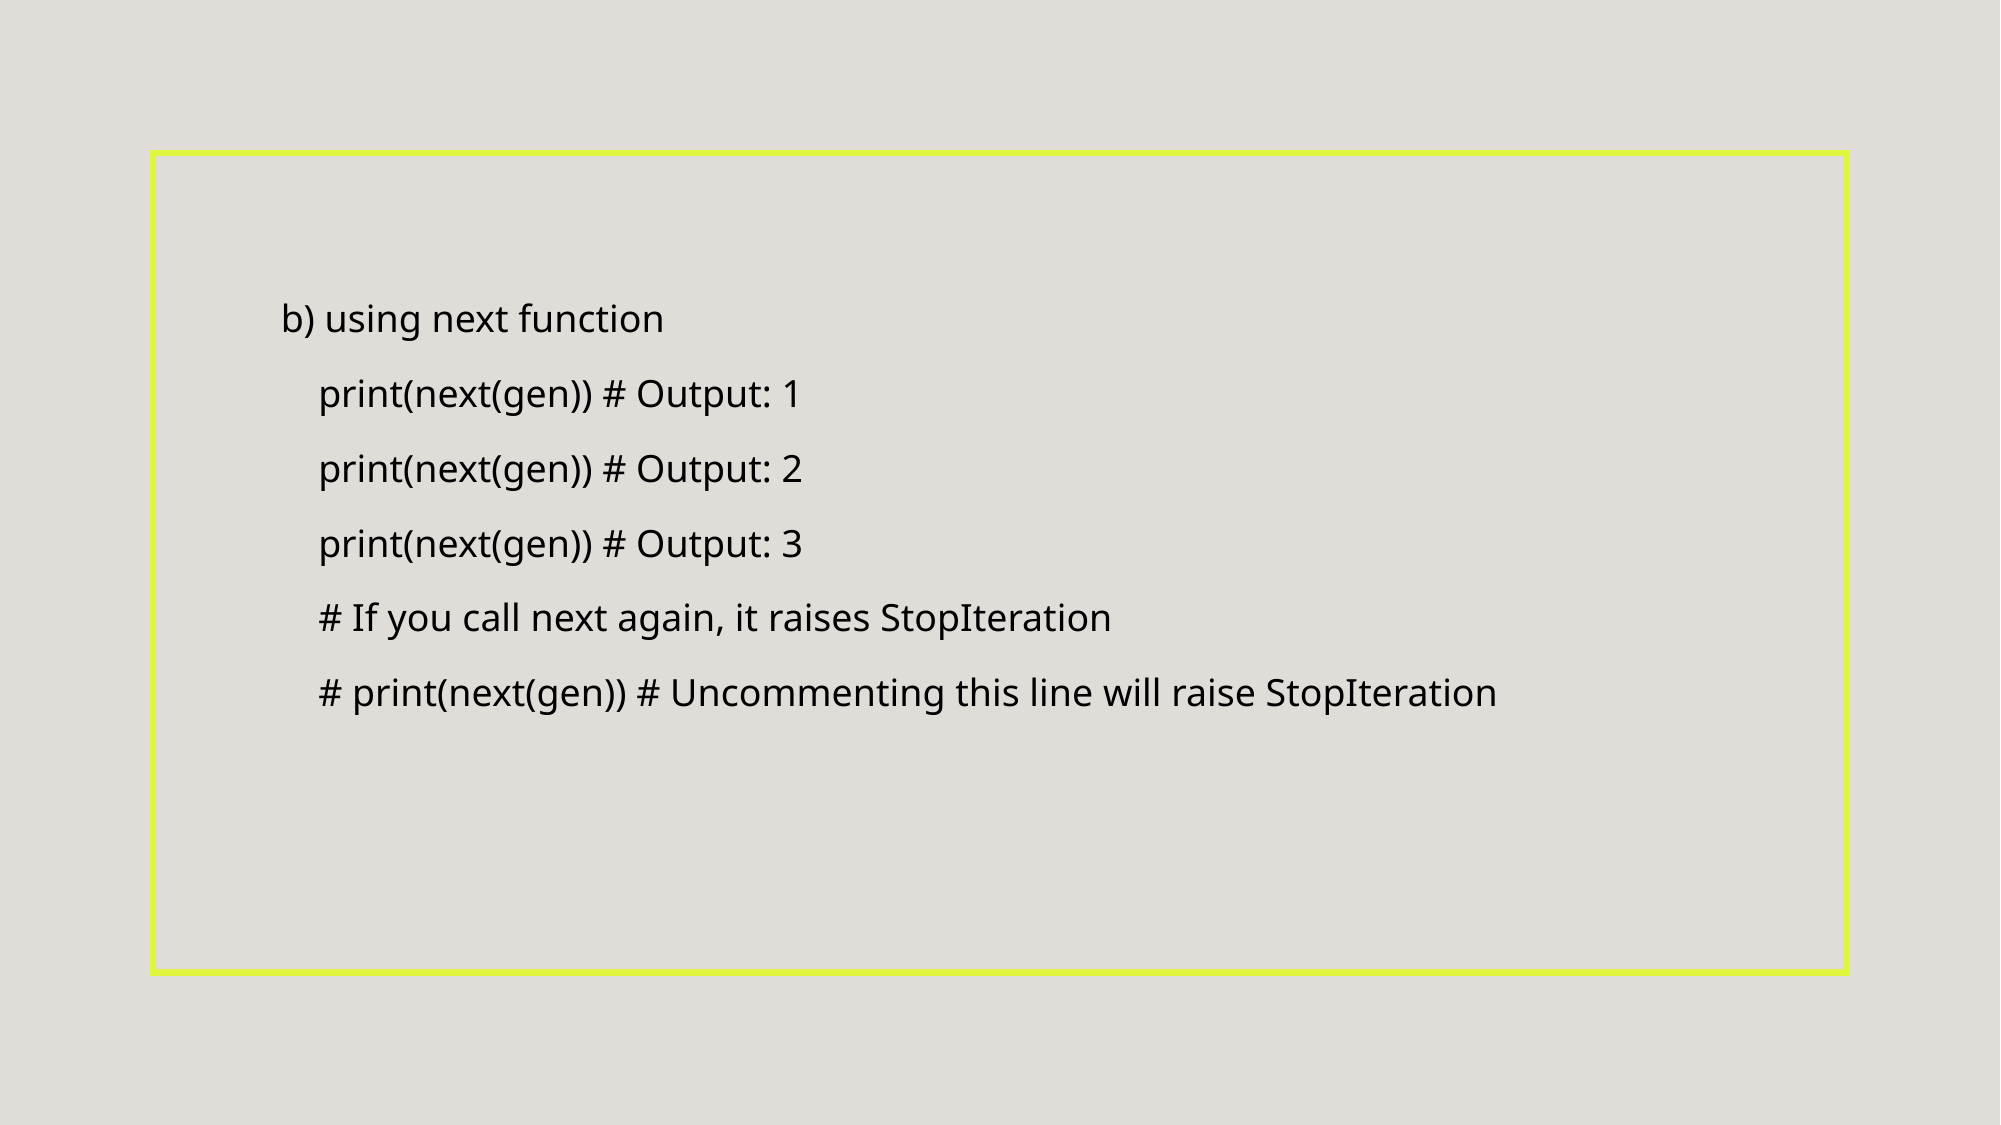

# b) using next function
 print(next(gen)) # Output: 1
 print(next(gen)) # Output: 2
 print(next(gen)) # Output: 3
 # If you call next again, it raises StopIteration
 # print(next(gen)) # Uncommenting this line will raise StopIteration